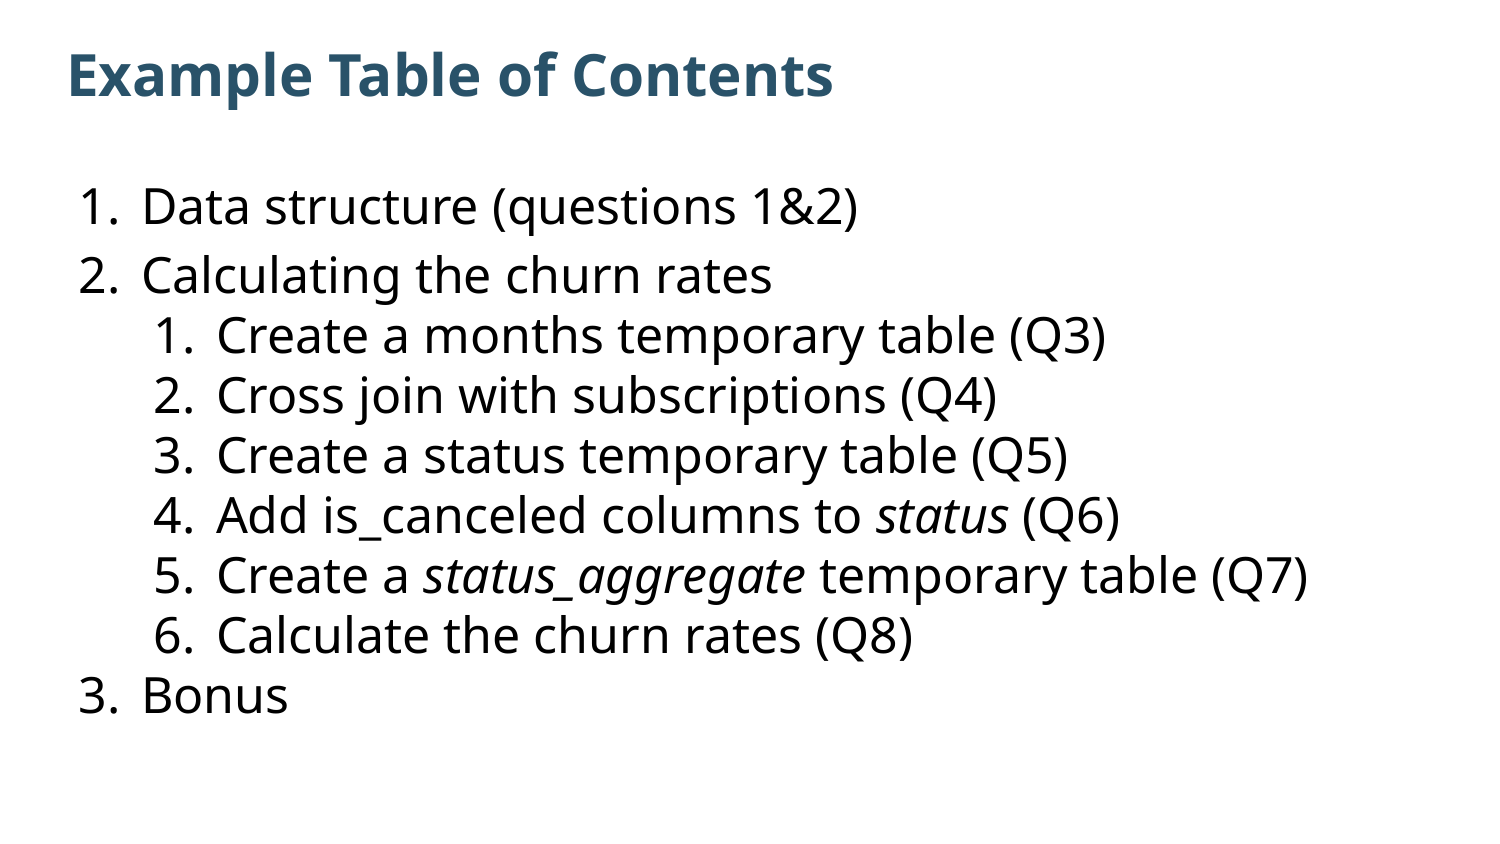

# Example Table of Contents
Data structure (questions 1&2)
Calculating the churn rates
Create a months temporary table (Q3)
Cross join with subscriptions (Q4)
Create a status temporary table (Q5)
Add is_canceled columns to status (Q6)
Create a status_aggregate temporary table (Q7)
Calculate the churn rates (Q8)
Bonus